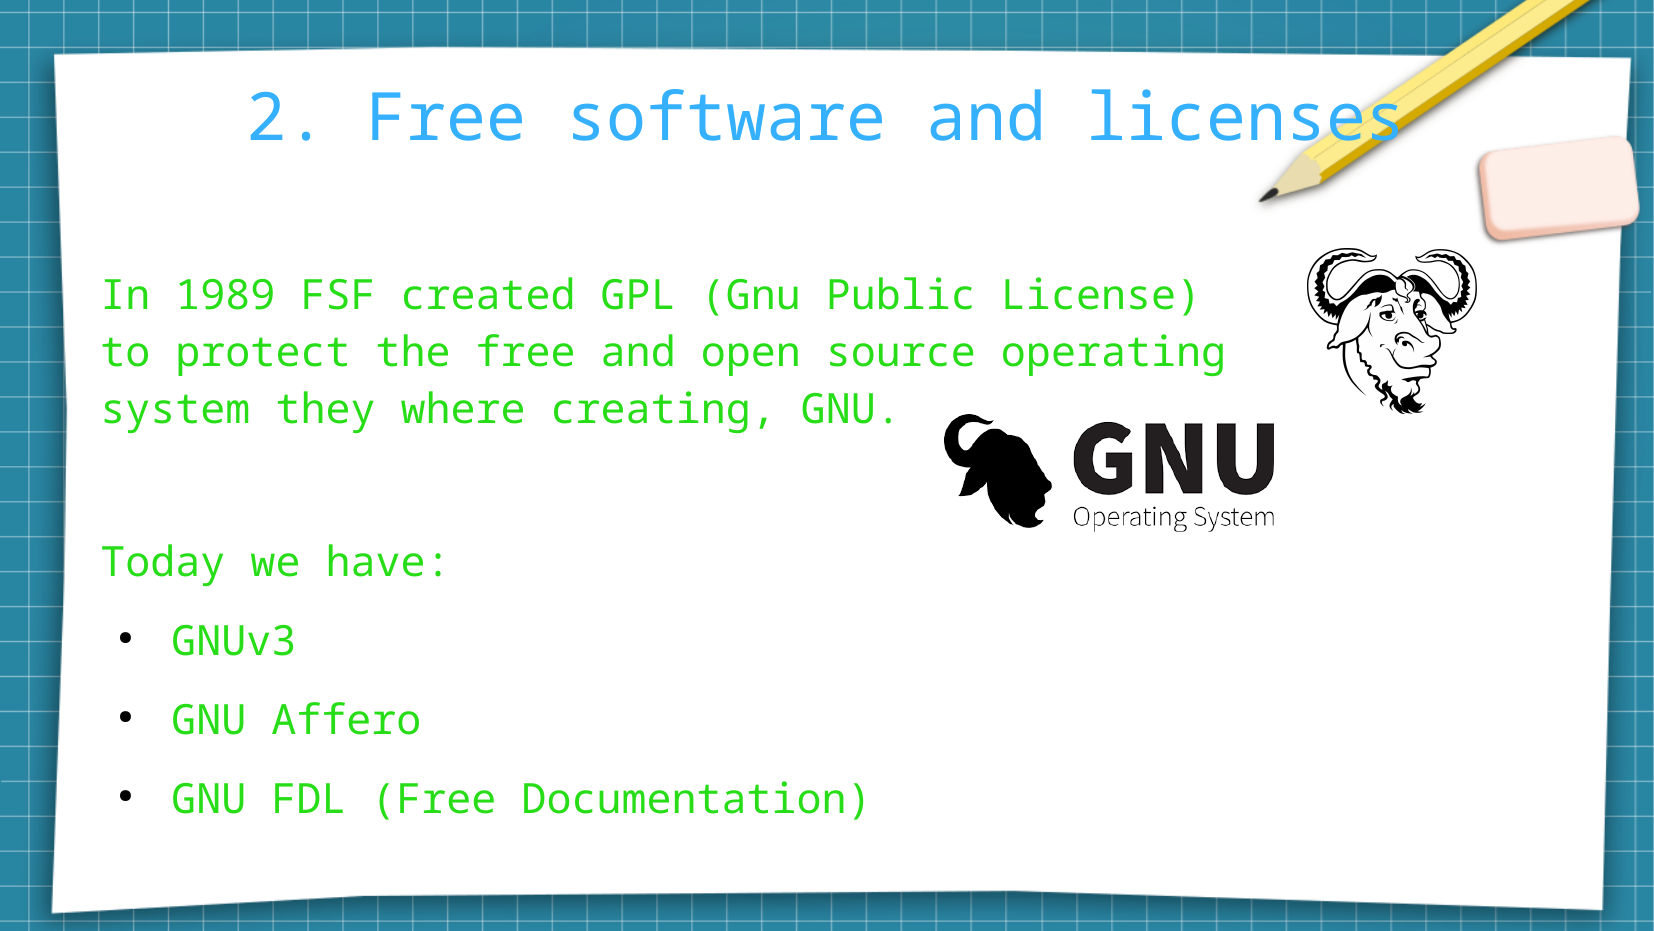

# 2. Free software and licenses
In 1989 FSF created GPL (Gnu Public License) to protect the free and open source operating system they where creating, GNU.
Today we have:
GNUv3
GNU Affero
GNU FDL (Free Documentation)